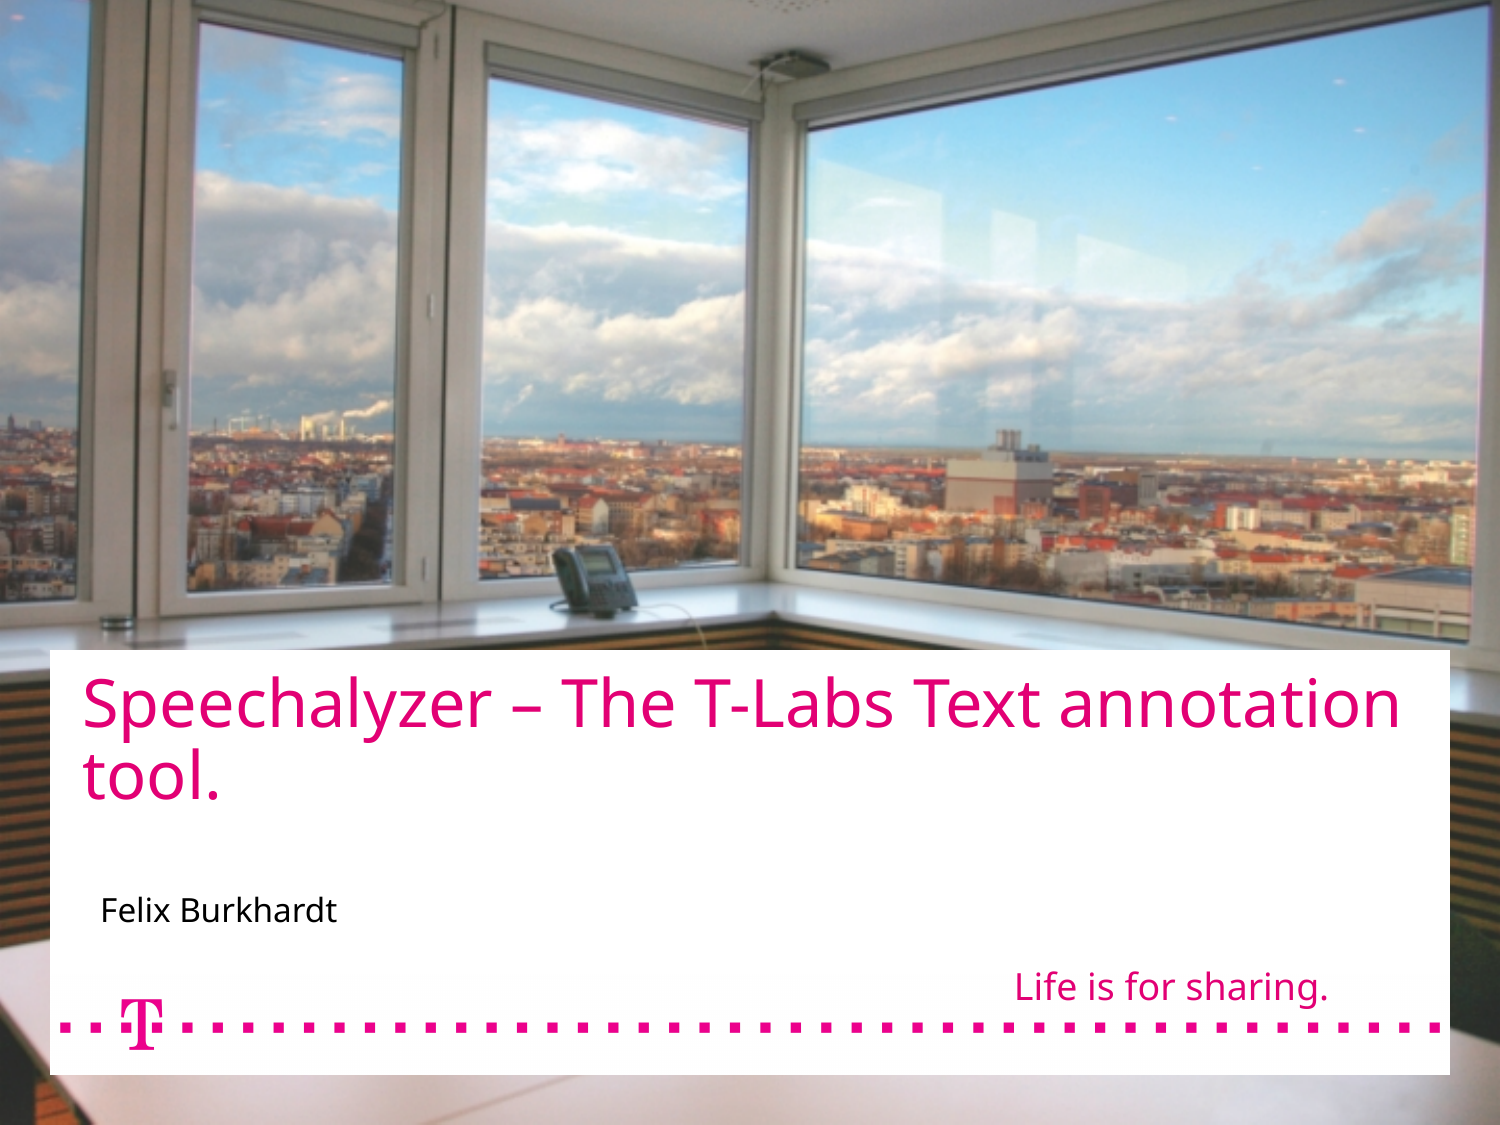

# Speechalyzer – The T-Labs Text annotation tool.
Felix Burkhardt